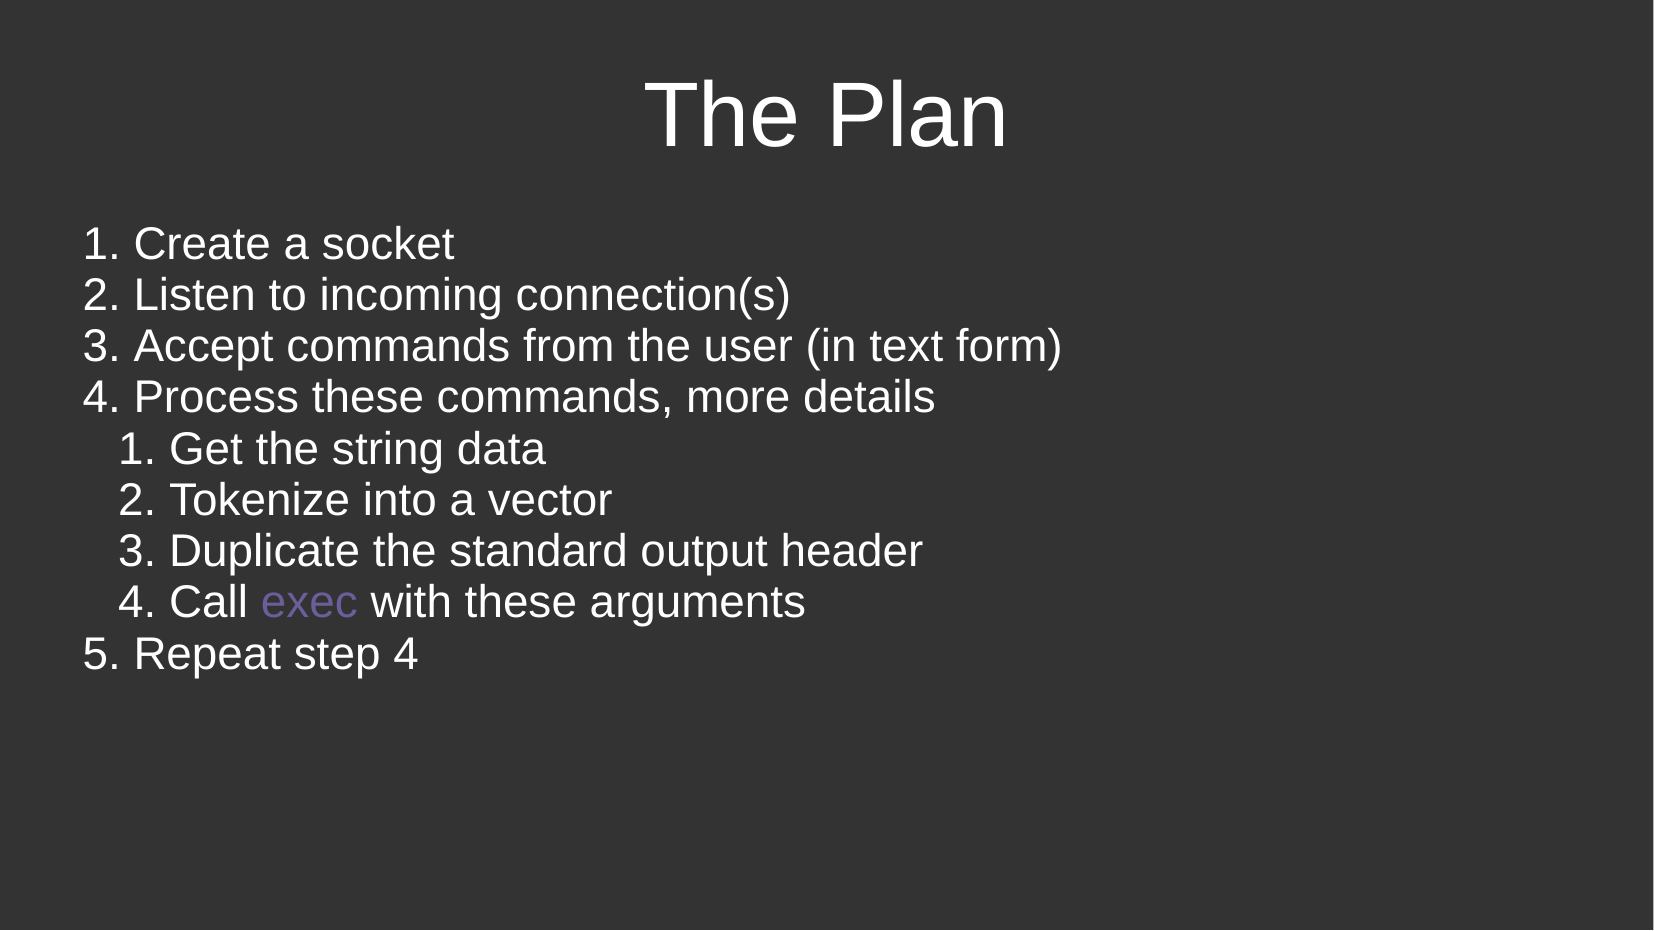

# The Plan
 Create a socket
 Listen to incoming connection(s)
 Accept commands from the user (in text form)
 Process these commands, more details
 Get the string data
 Tokenize into a vector
 Duplicate the standard output header
 Call exec with these arguments
 Repeat step 4